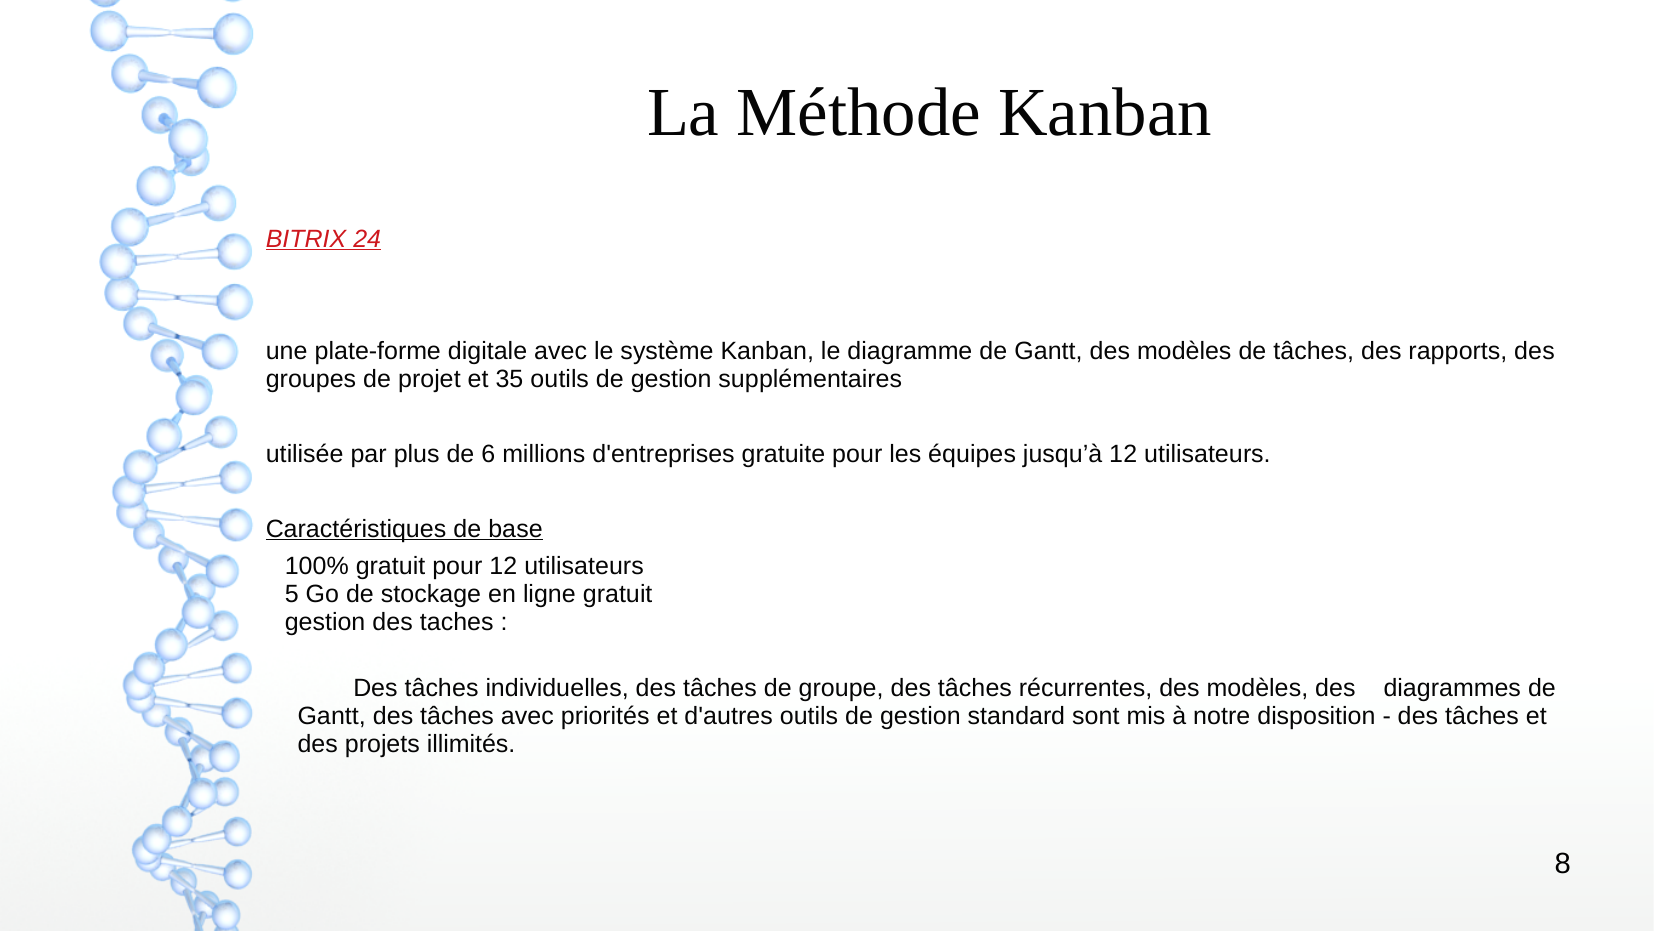

# La Méthode Kanban
BITRIX 24
une plate-forme digitale avec le système Kanban, le diagramme de Gantt, des modèles de tâches, des rapports, des groupes de projet et 35 outils de gestion supplémentaires
utilisée par plus de 6 millions d'entreprises gratuite pour les équipes jusqu’à 12 utilisateurs.
Caractéristiques de base
100% gratuit pour 12 utilisateurs
5 Go de stockage en ligne gratuit
gestion des taches :
 Des tâches individuelles, des tâches de groupe, des tâches récurrentes, des modèles, des diagrammes de Gantt, des tâches avec priorités et d'autres outils de gestion standard sont mis à notre disposition - des tâches et des projets illimités.
8